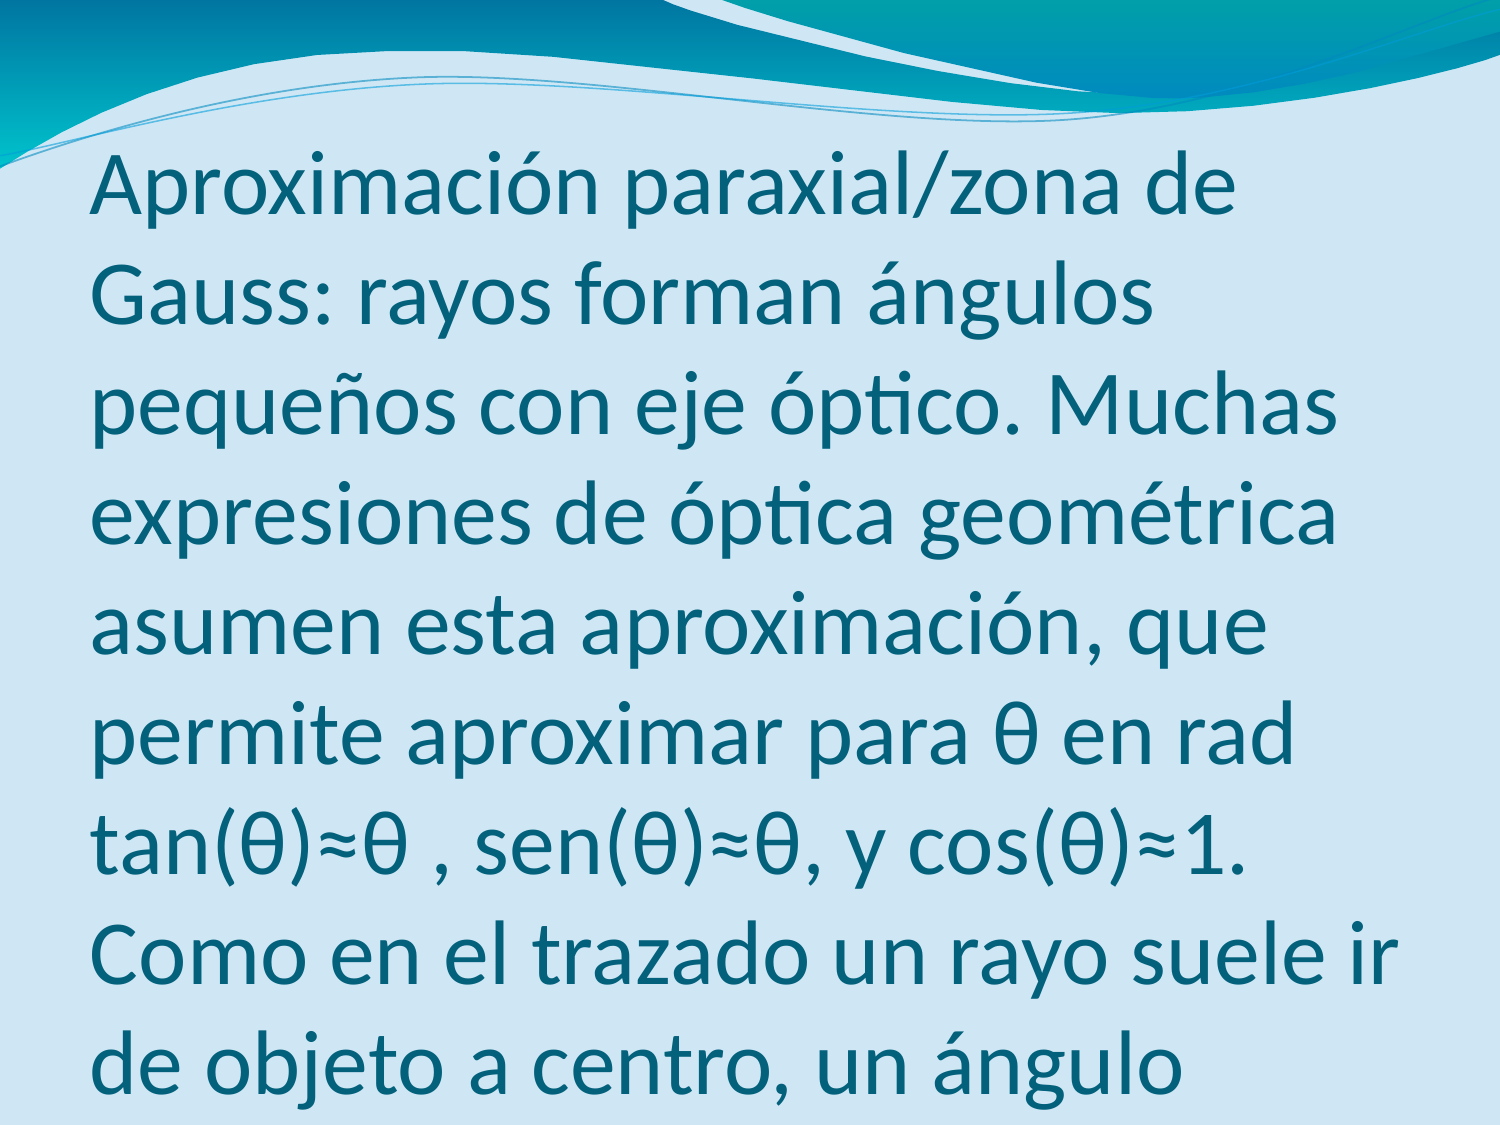

# Aproximación paraxial/zona de Gauss: rayos forman ángulos pequeños con eje óptico. Muchas expresiones de óptica geométrica asumen esta aproximación, que permite aproximar para θ en rad tan(θ)≈θ , sen(θ)≈θ, y cos(θ)≈1. Como en el trazado un rayo suele ir de objeto a centro, un ángulo esencial el que tiene como tangente (altura objeto)/foco.